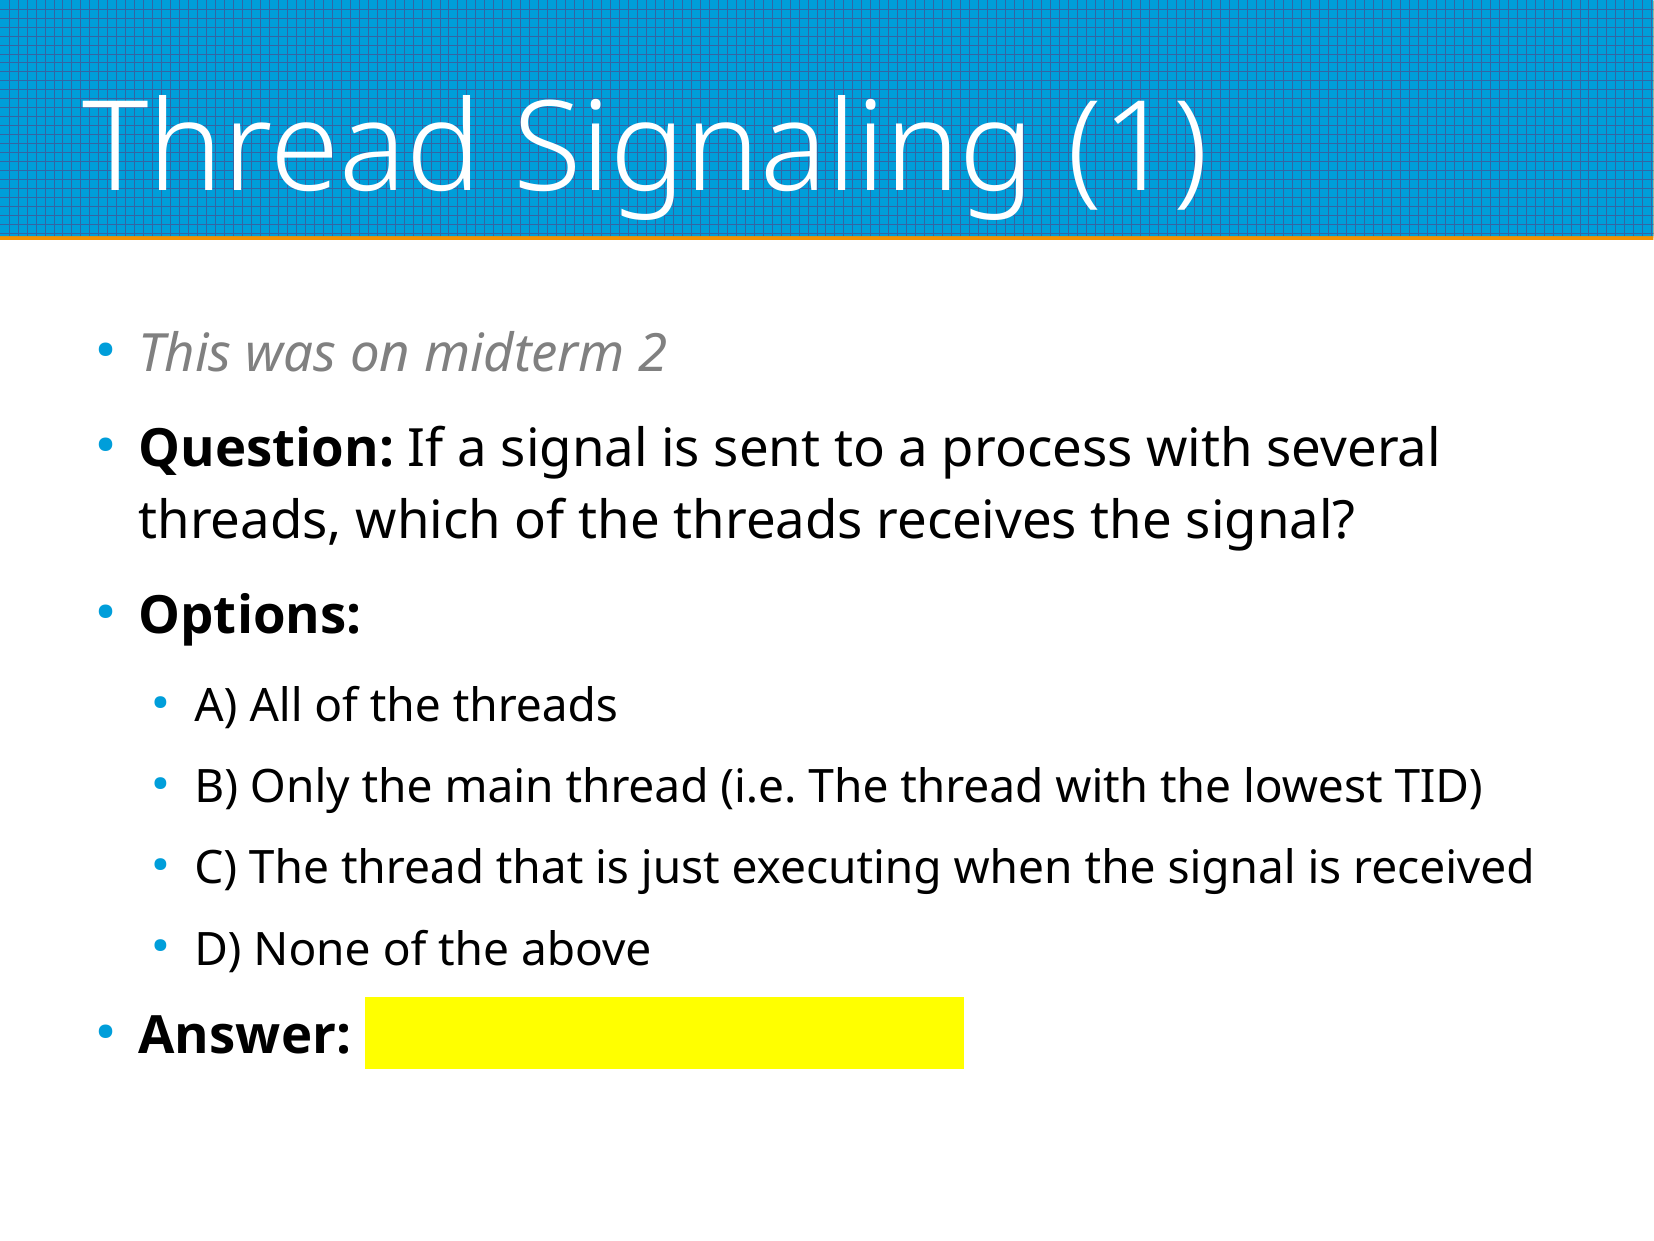

# Thread Signaling (1)
This was on midterm 2
Question: If a signal is sent to a process with several threads, which of the threads receives the signal?
Options:
A) All of the threads
B) Only the main thread (i.e. The thread with the lowest TID)
C) The thread that is just executing when the signal is received
D) None of the above
Answer: D & (Partial Credit For C)